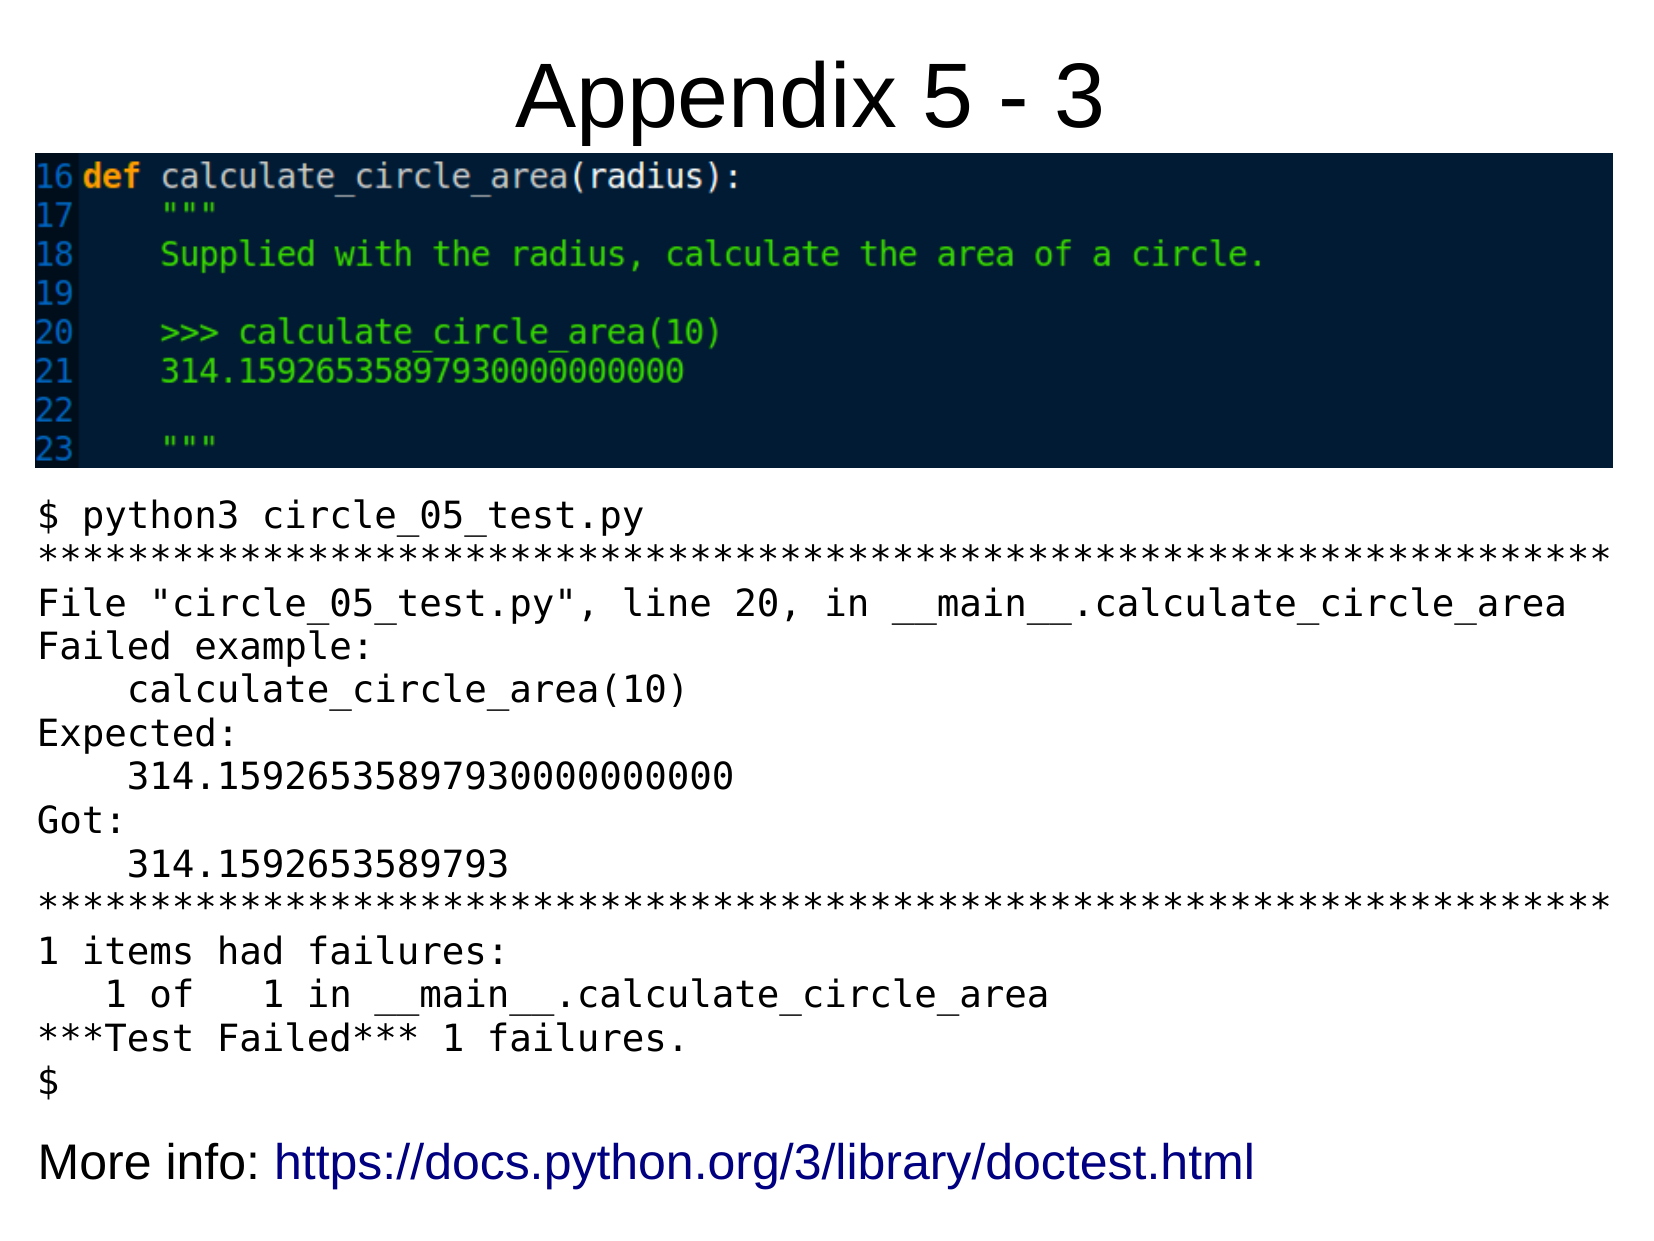

# Appendix 5 - 3
$ python3 circle_05_test.py
**********************************************************************
File "circle_05_test.py", line 20, in __main__.calculate_circle_area
Failed example:
 calculate_circle_area(10)
Expected:
 314.15926535897930000000000
Got:
 314.1592653589793
**********************************************************************
1 items had failures:
 1 of 1 in __main__.calculate_circle_area
***Test Failed*** 1 failures.
$
More info: https://docs.python.org/3/library/doctest.html